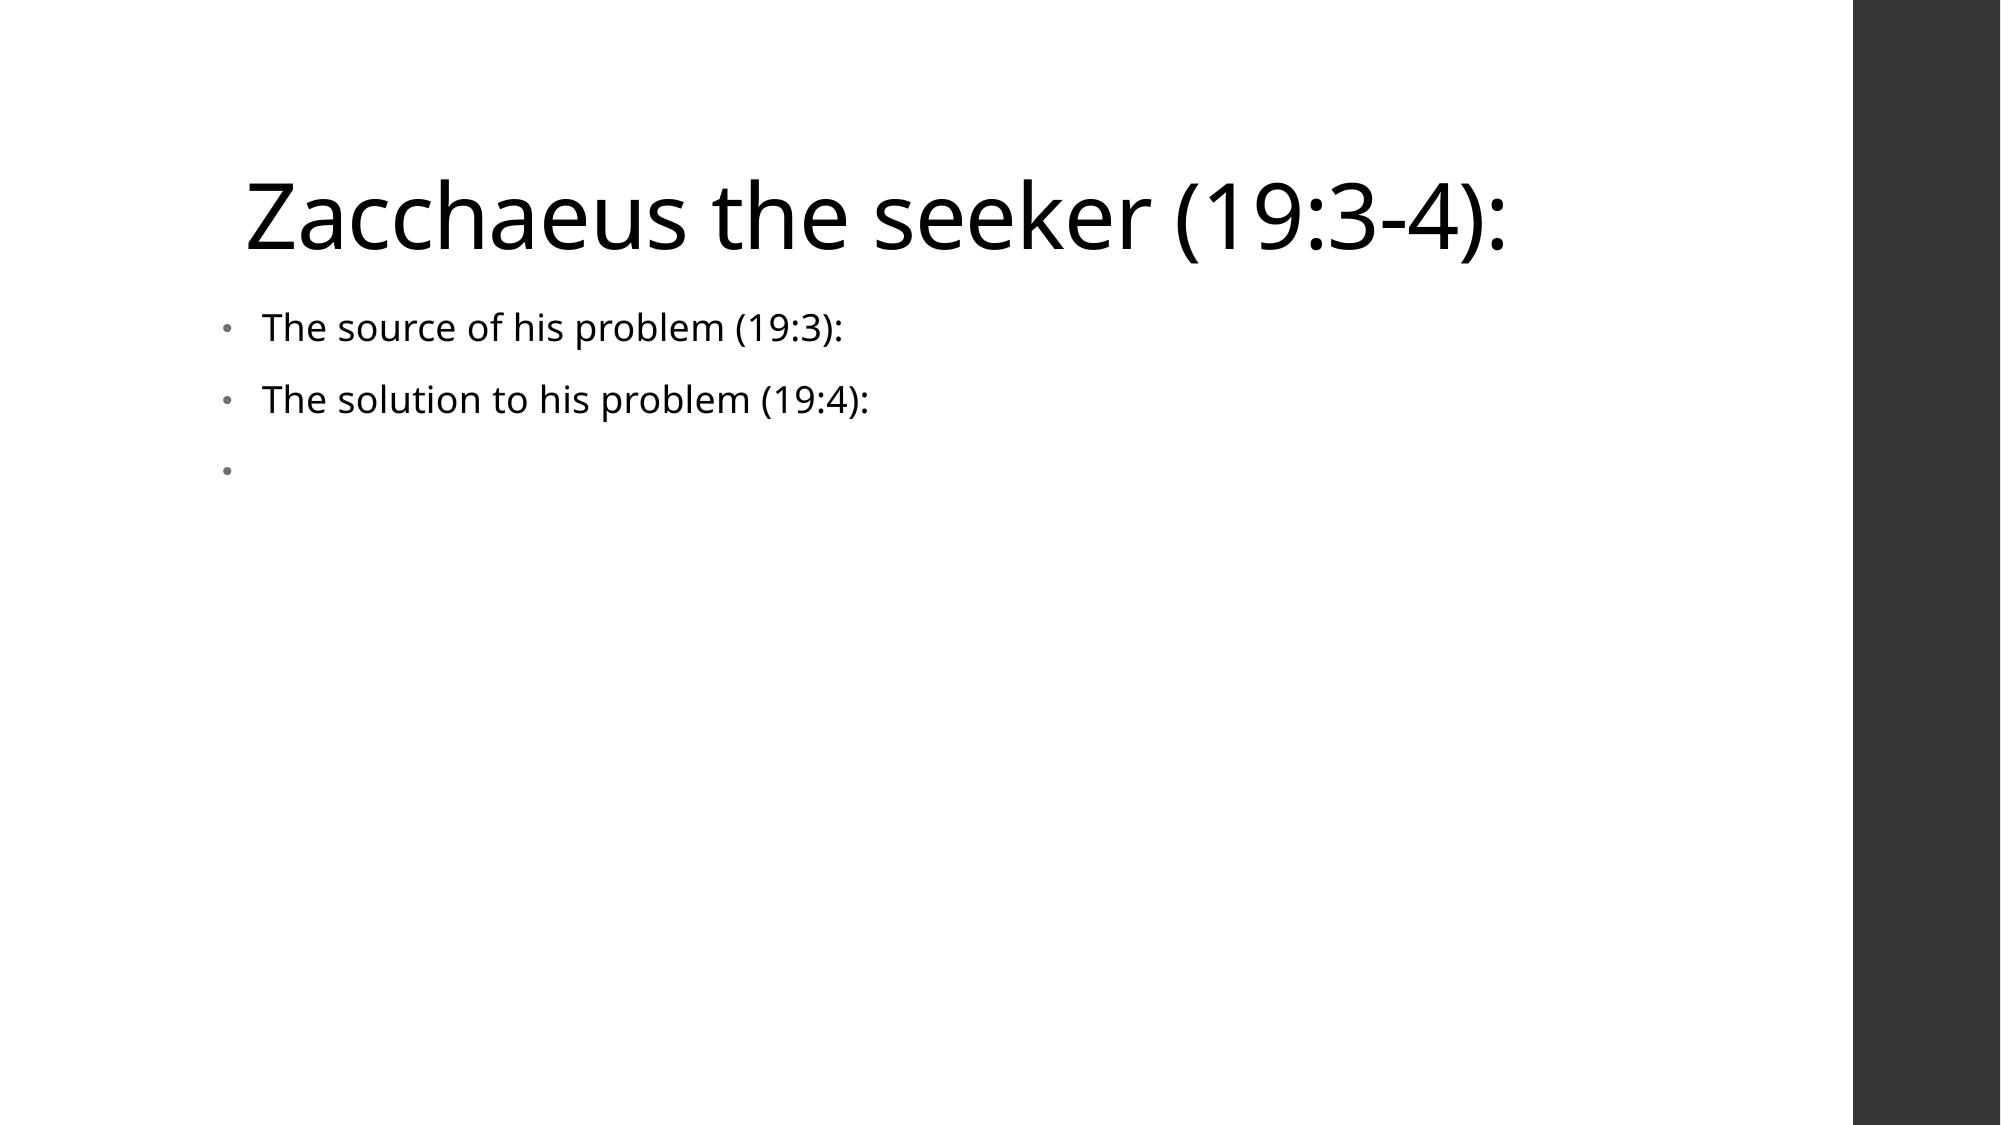

# Zacchaeus the seeker (19:3-4):
 The source of his problem (19:3):
 The solution to his problem (19:4):